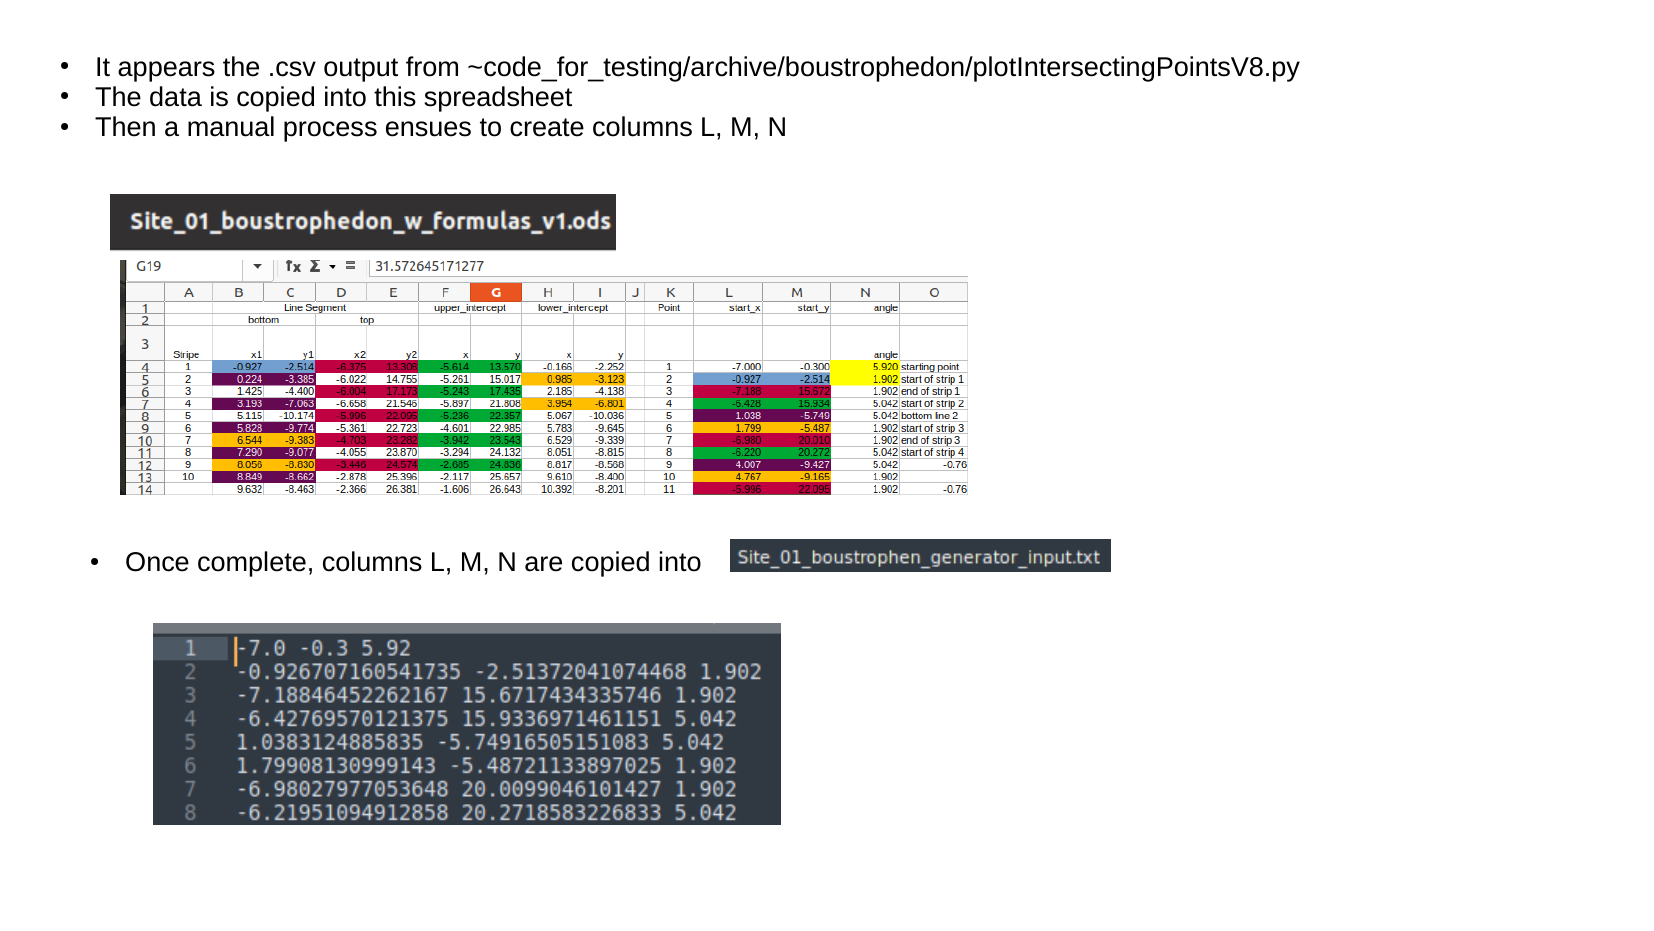

It appears the .csv output from ~code_for_testing/archive/boustrophedon/plotIntersectingPointsV8.py
The data is copied into this spreadsheet
Then a manual process ensues to create columns L, M, N
Once complete, columns L, M, N are copied into